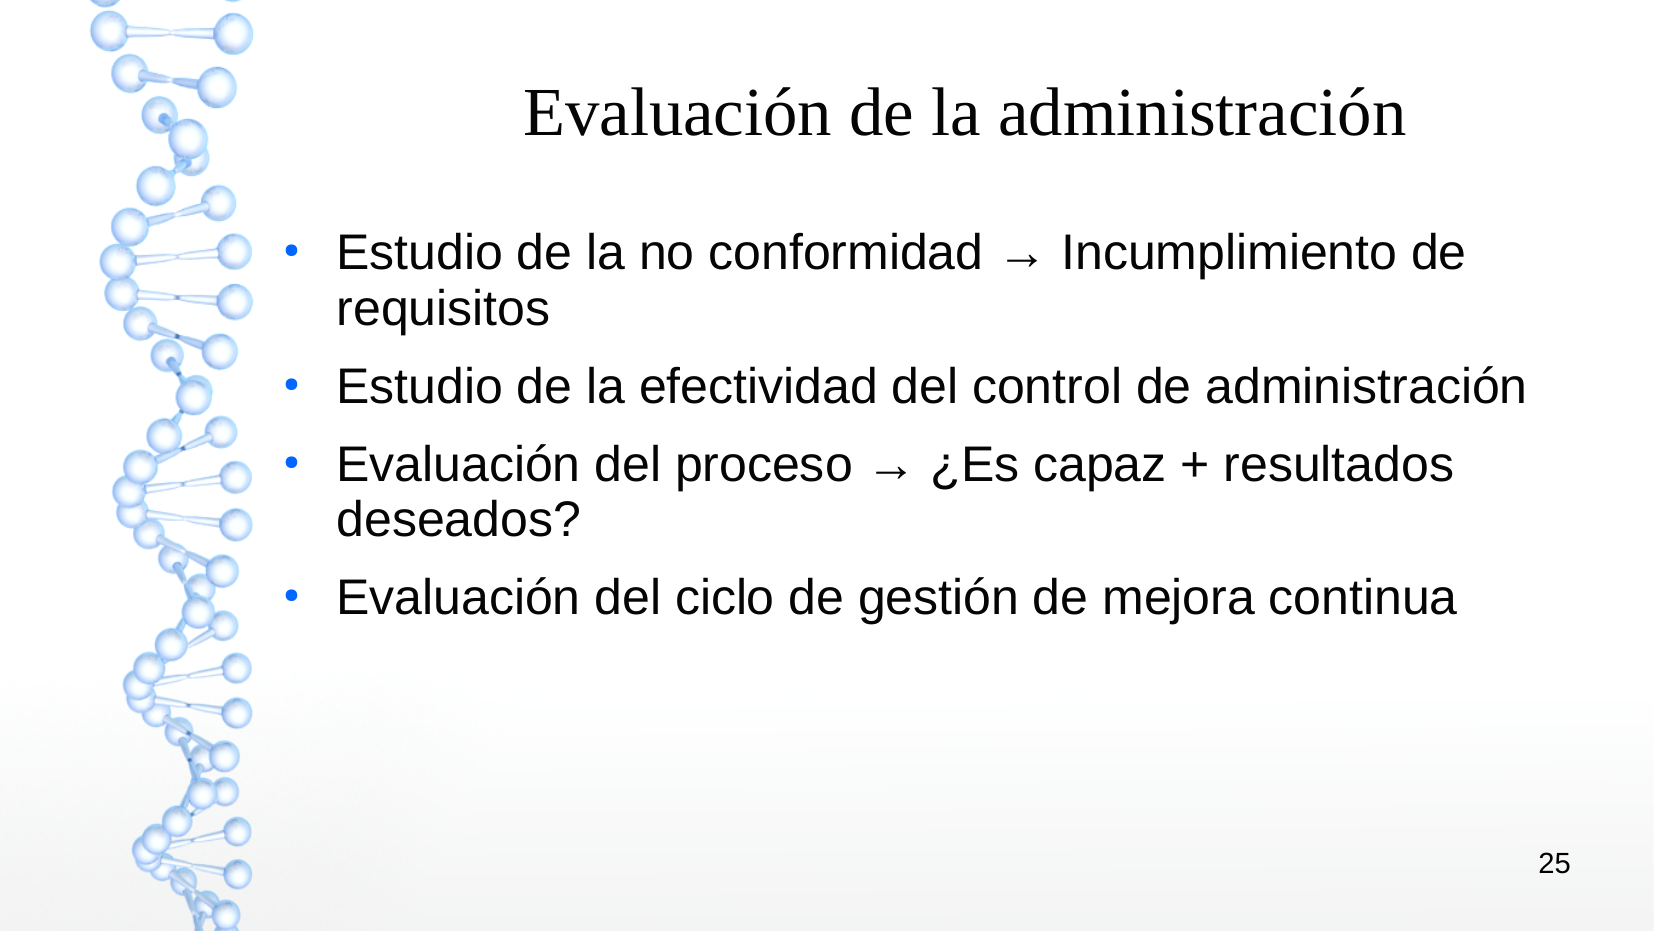

# Evaluación de la administración
Estudio de la no conformidad → Incumplimiento de requisitos
Estudio de la efectividad del control de administración
Evaluación del proceso → ¿Es capaz + resultados deseados?
Evaluación del ciclo de gestión de mejora continua
25